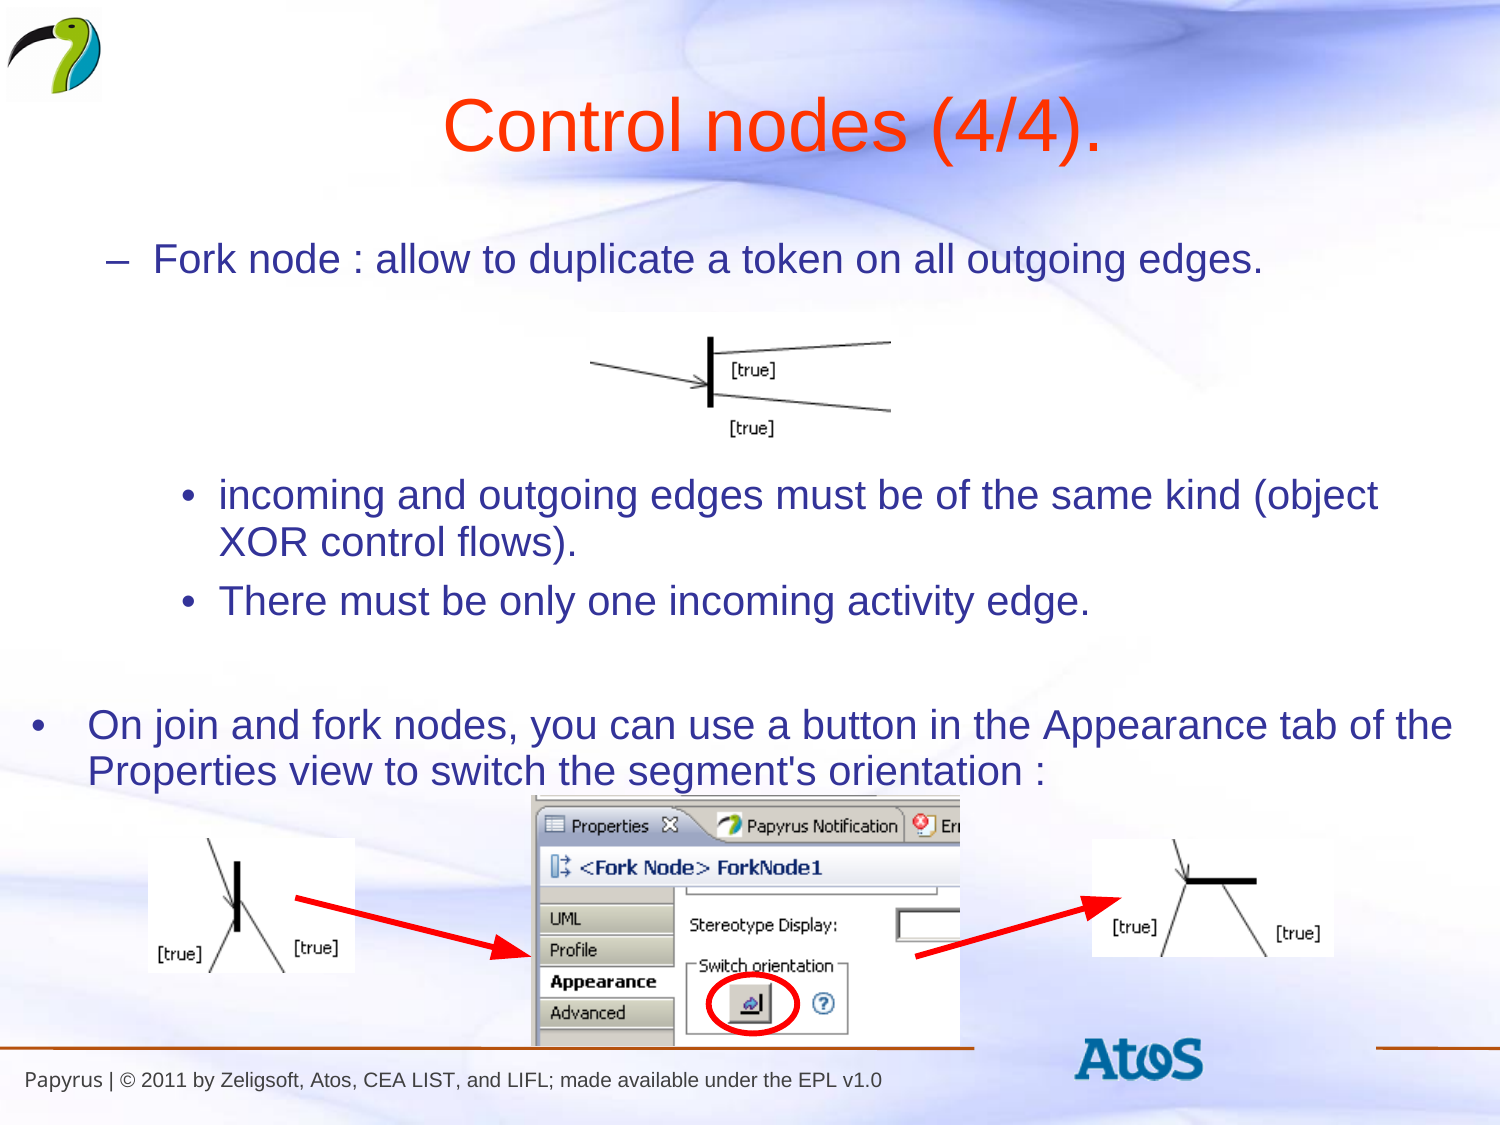

# Control nodes (4/4).
Fork node : allow to duplicate a token on all outgoing edges.
incoming and outgoing edges must be of the same kind (object XOR control flows).
There must be only one incoming activity edge.
On join and fork nodes, you can use a button in the Appearance tab of the Properties view to switch the segment's orientation :